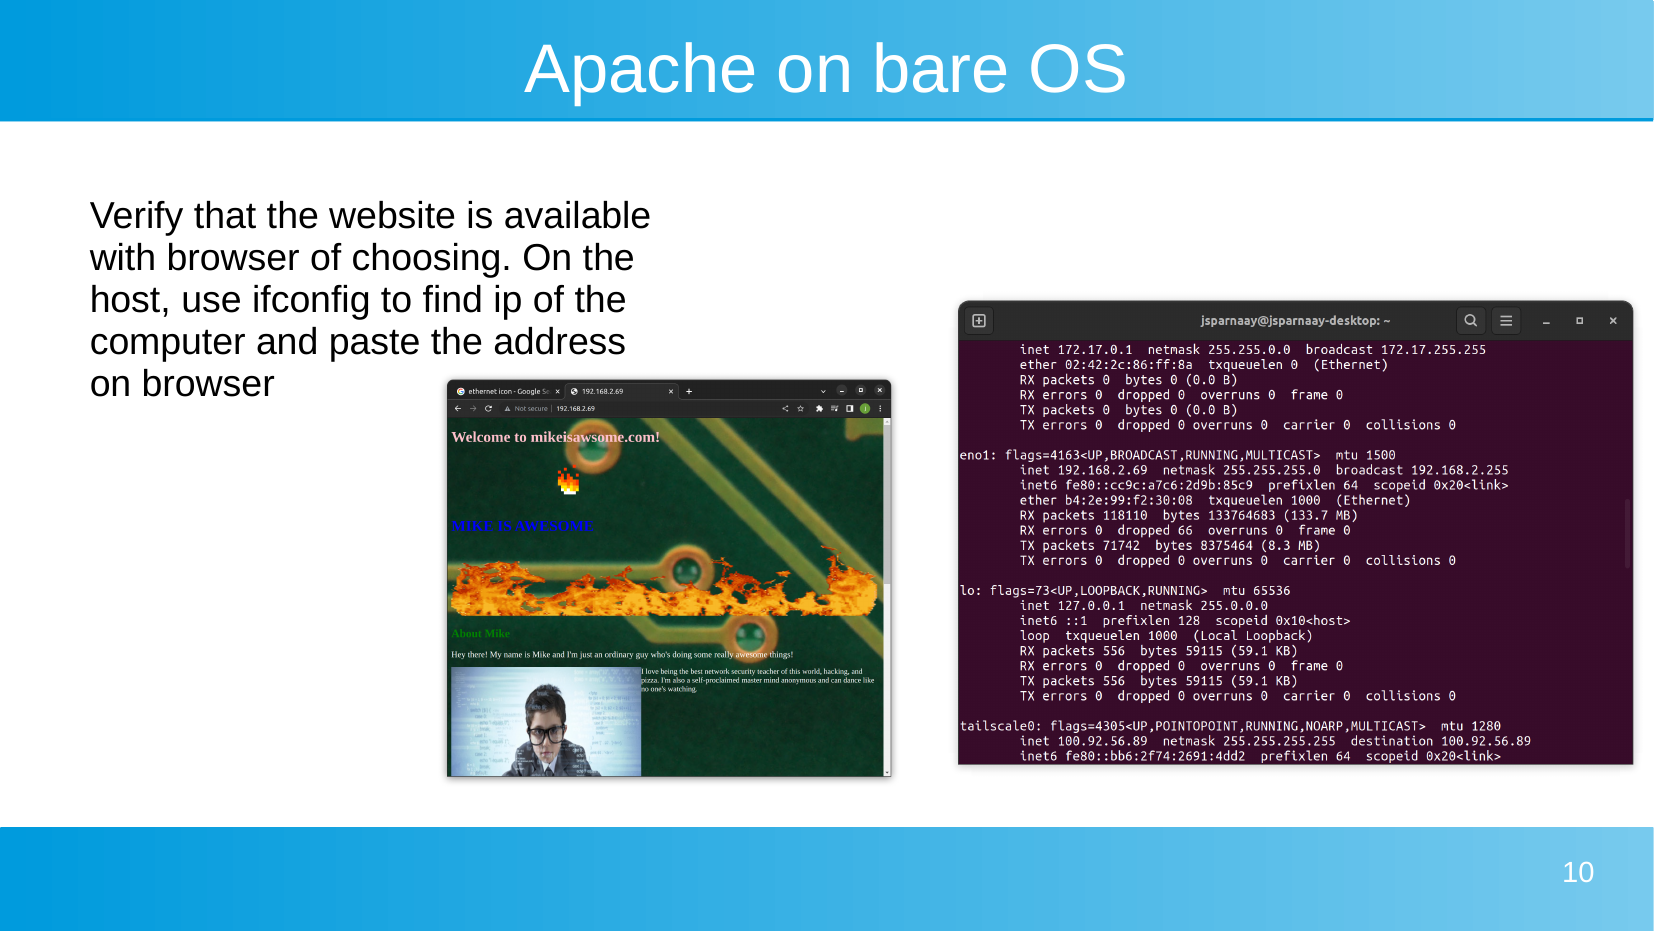

# Apache on bare OS
Verify that the website is available with browser of choosing. On the host, use ifconfig to find ip of the computer and paste the address on browser
10